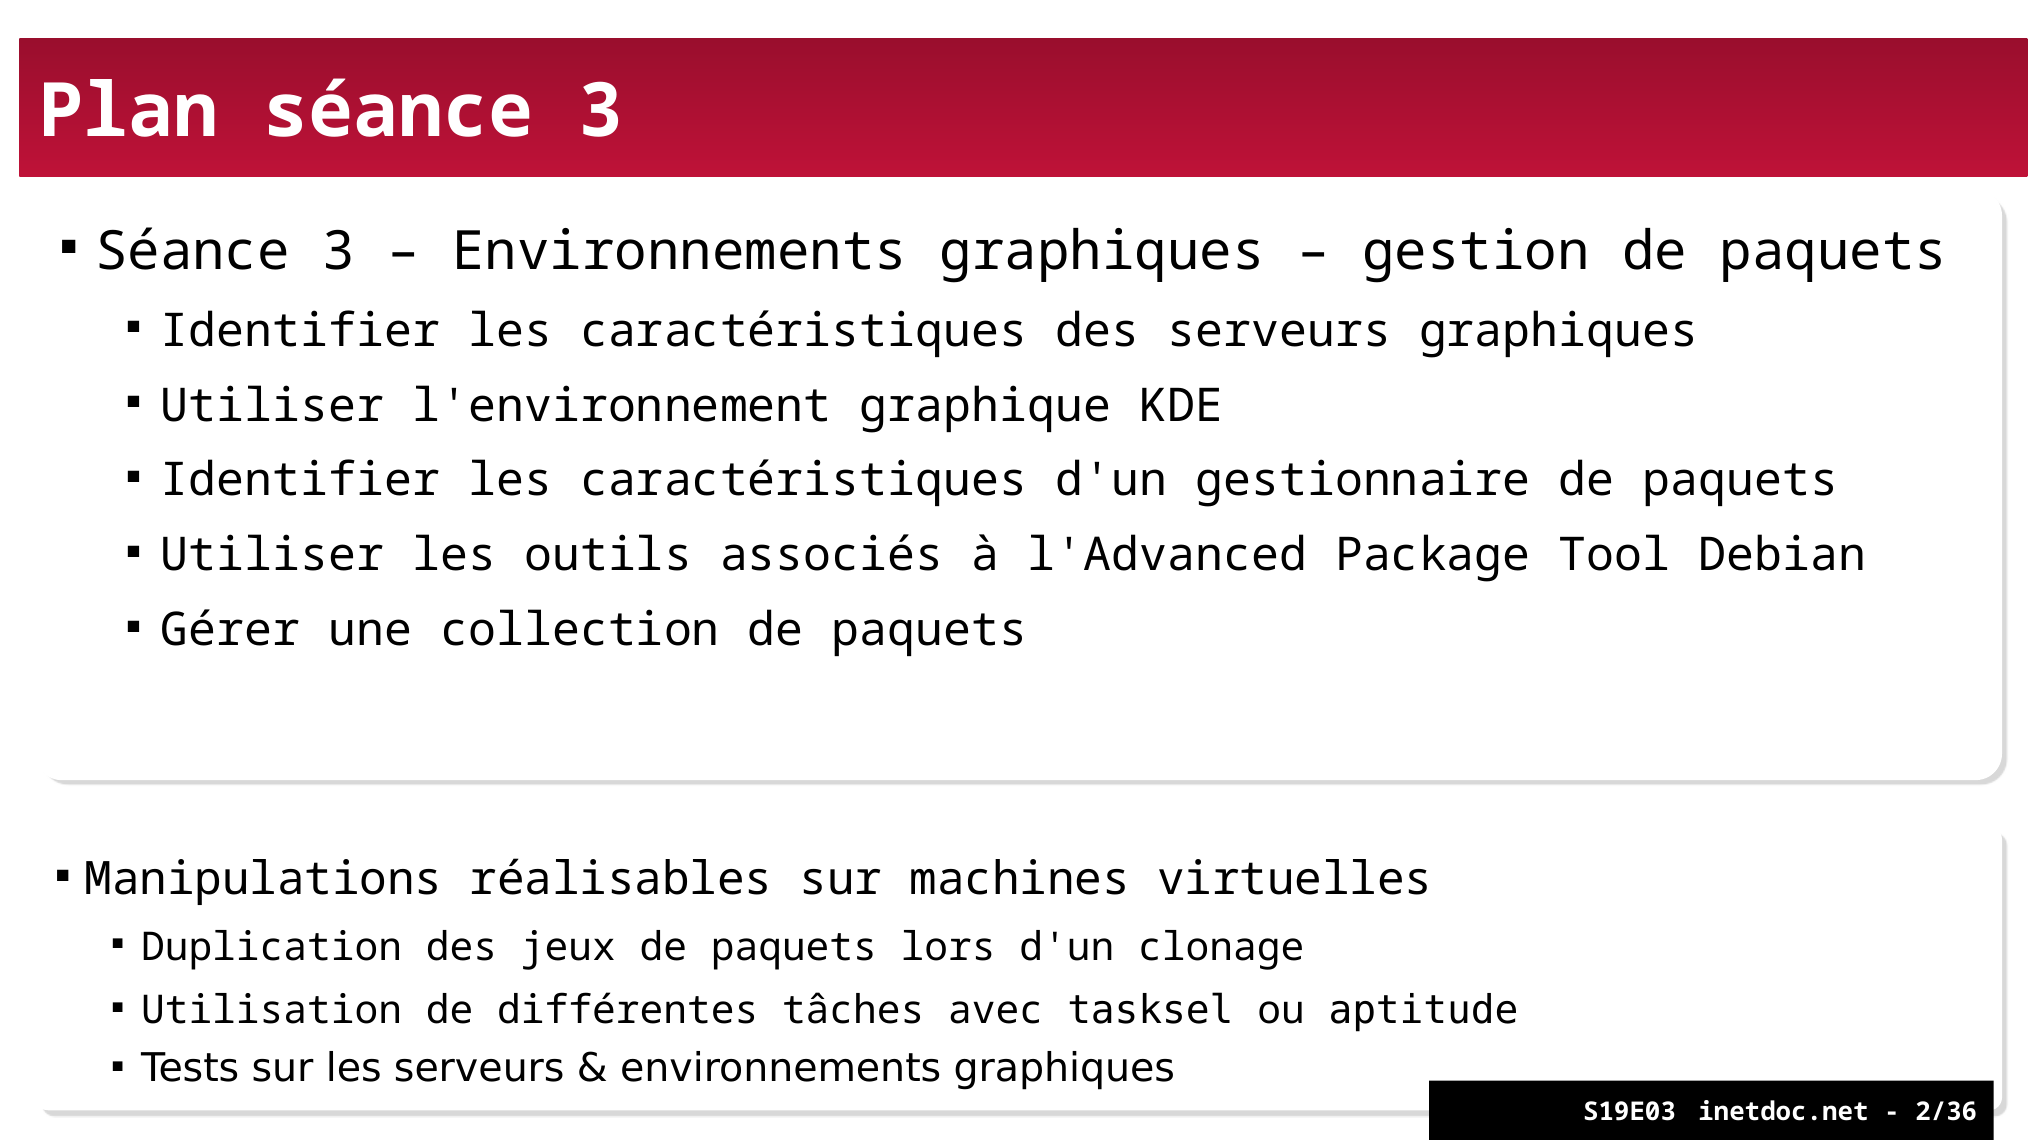

Plan séance 3
Séance 3 – Environnements graphiques – gestion de paquets
Identifier les caractéristiques des serveurs graphiques
Utiliser l'environnement graphique KDE
Identifier les caractéristiques d'un gestionnaire de paquets
Utiliser les outils associés à l'Advanced Package Tool Debian
Gérer une collection de paquets
Manipulations réalisables sur machines virtuelles
Duplication des jeux de paquets lors d'un clonage
Utilisation de différentes tâches avec tasksel ou aptitude
Tests sur les serveurs & environnements graphiques
S19E03	inetdoc.net - /36